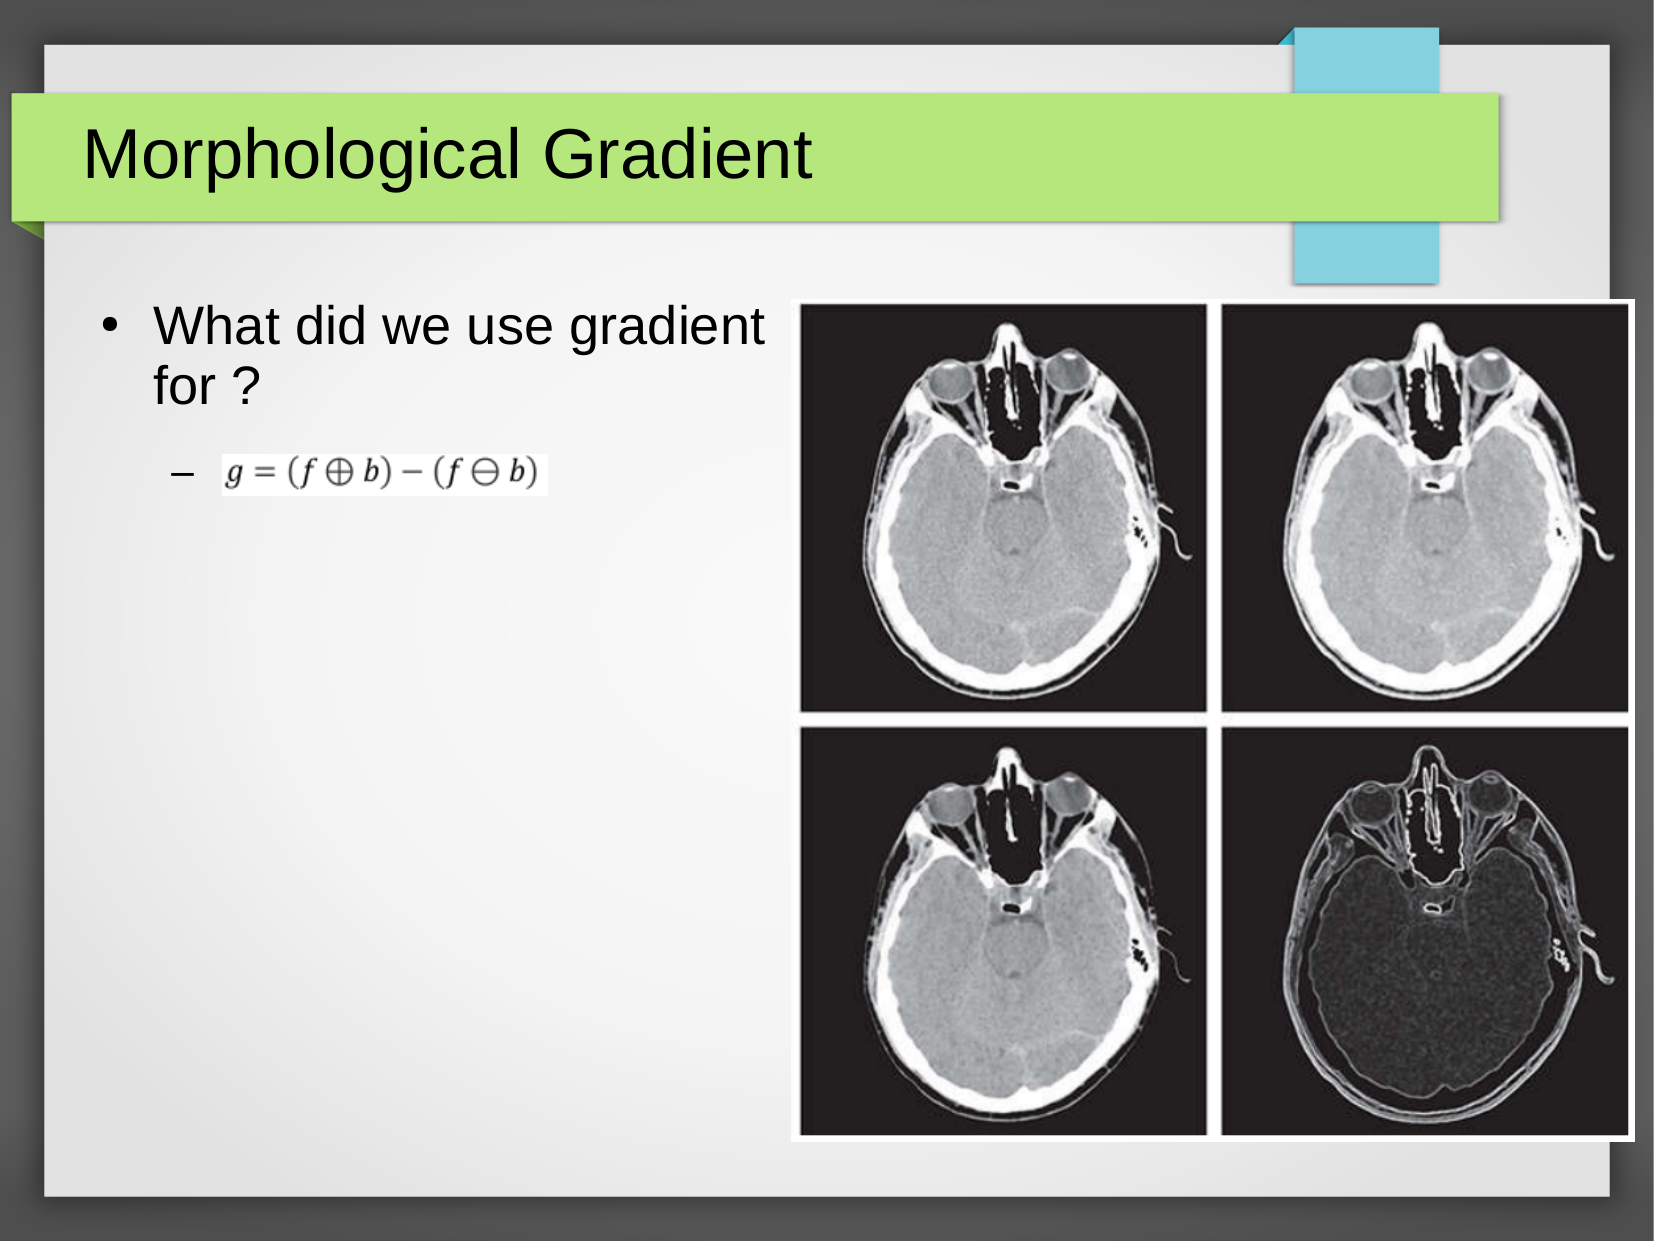

# Morphological Gradient
What did we use gradient for ?